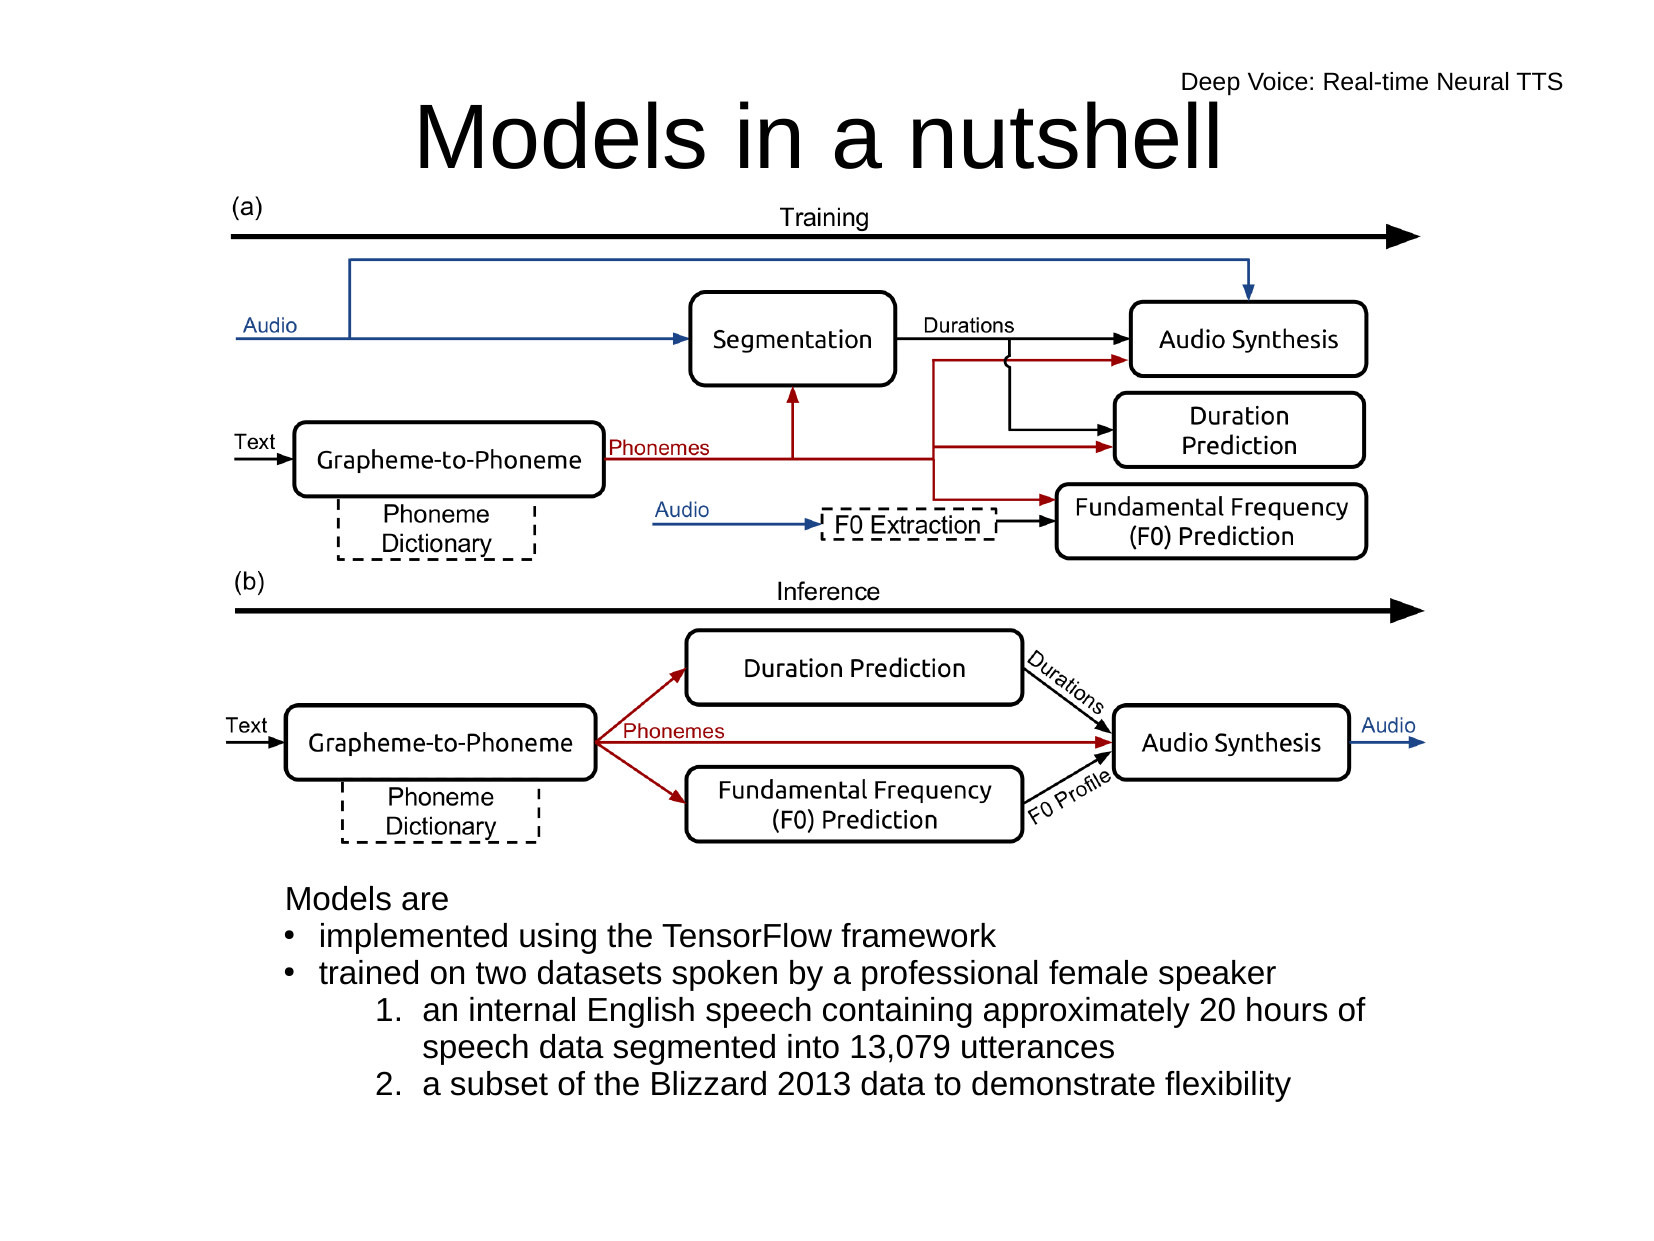

Deep Voice: Real-time Neural TTS
# Models in a nutshell
	Models are
implemented using the TensorFlow framework
trained on two datasets spoken by a professional female speaker
an internal English speech containing approximately 20 hours of speech data segmented into 13,079 utterances
a subset of the Blizzard 2013 data to demonstrate flexibility